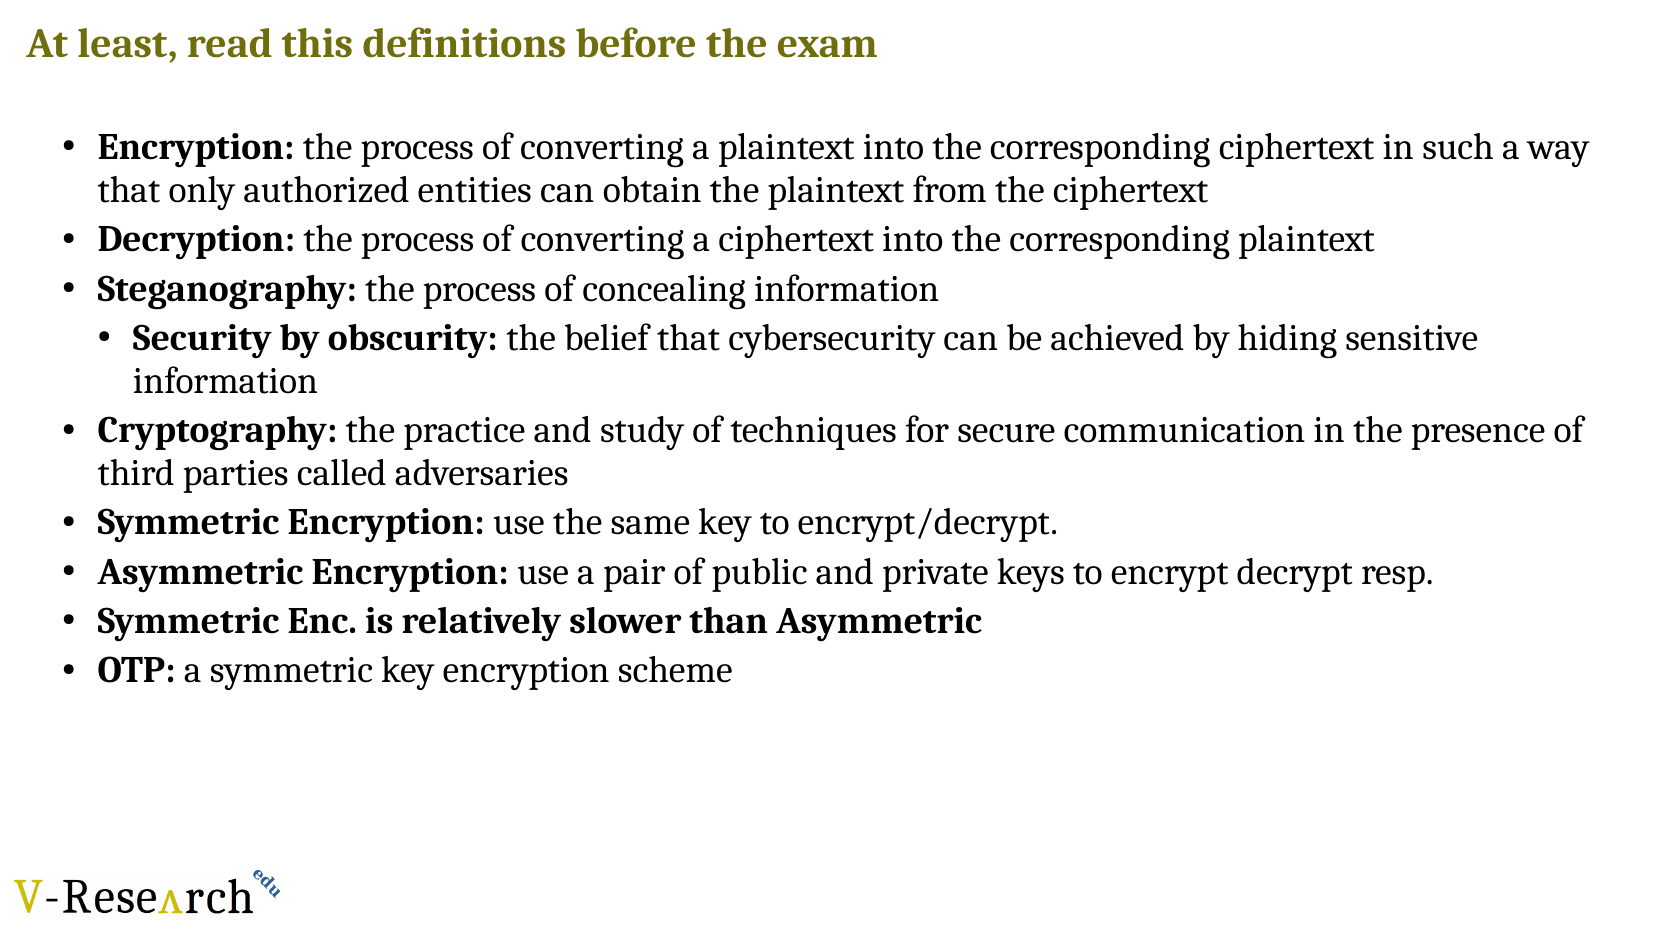

At least, read this definitions before the exam
Encryption: the process of converting a plaintext into the corresponding ciphertext in such a way that only authorized entities can obtain the plaintext from the ciphertext
Decryption: the process of converting a ciphertext into the corresponding plaintext
Steganography: the process of concealing information
Security by obscurity: the belief that cybersecurity can be achieved by hiding sensitive information
Cryptography: the practice and study of techniques for secure communication in the presence of third parties called adversaries
Symmetric Encryption: use the same key to encrypt/decrypt.
Asymmetric Encryption: use a pair of public and private keys to encrypt decrypt resp.
Symmetric Enc. is relatively slower than Asymmetric
OTP: a symmetric key encryption scheme
edu